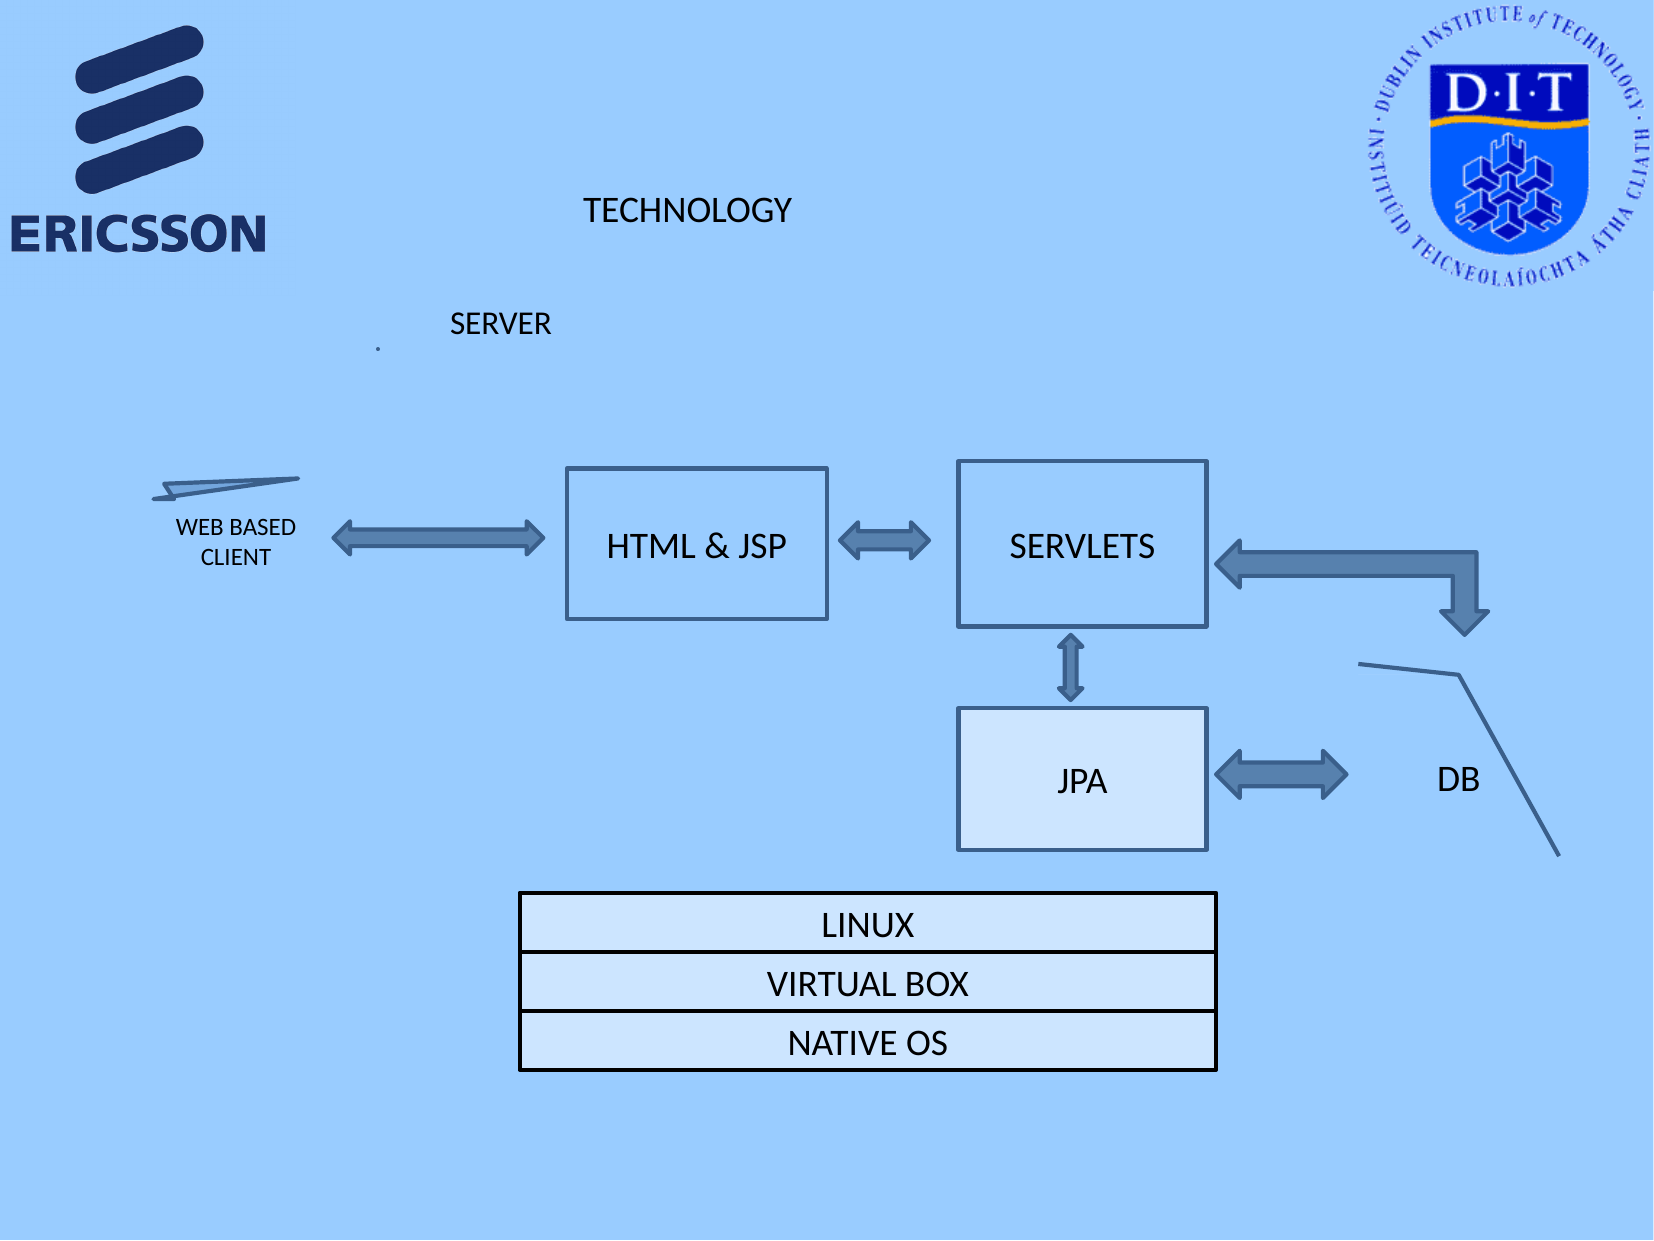

TECHNOLOGY
SERVER
SERVLETS
HTML & JSP
WEB BASED CLIENT
DB
JPA
LINUX
VIRTUAL BOX
NATIVE OS